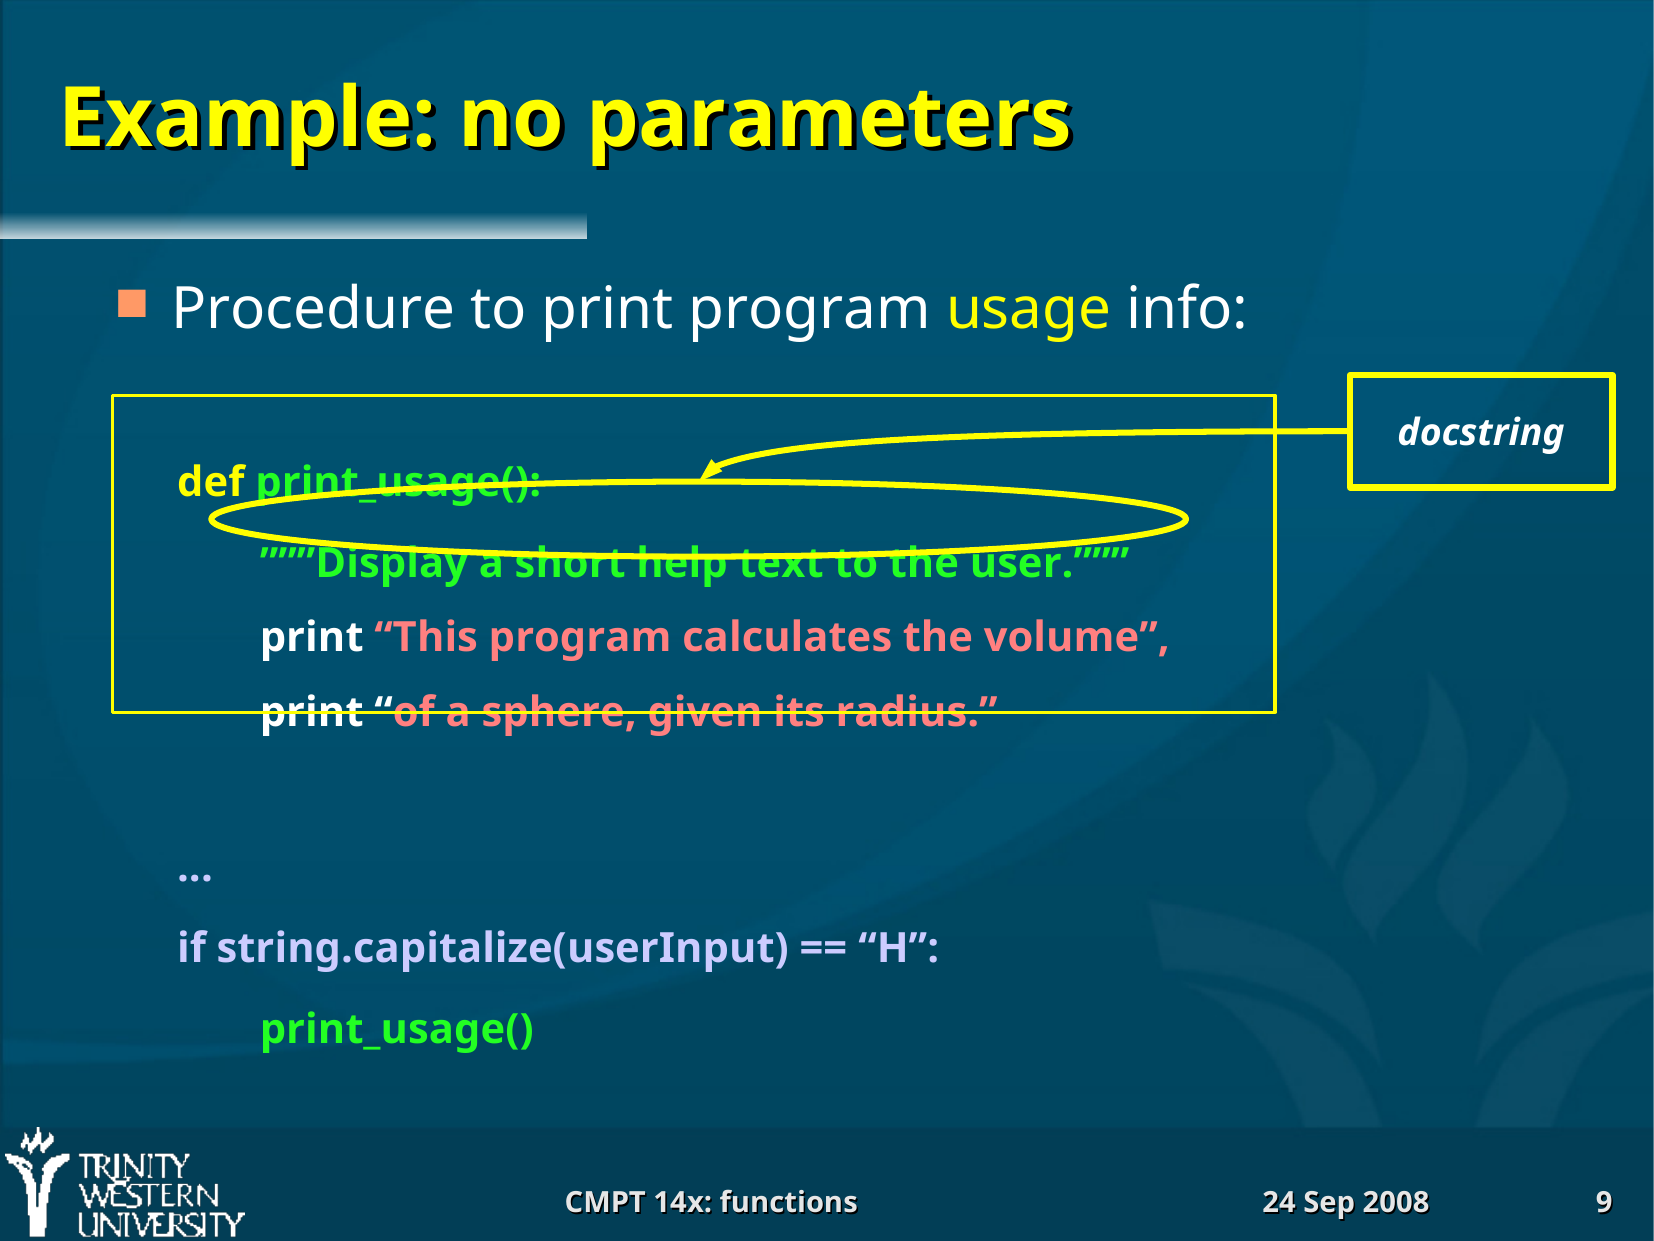

# Example: no parameters
Procedure to print program usage info:
def print_usage():
”””Display a short help text to the user.”””
print “This program calculates the volume”,
print “of a sphere, given its radius.”
...
if string.capitalize(userInput) == “H”:
print_usage()
docstring
CMPT 14x: functions
24 Sep 2008
9